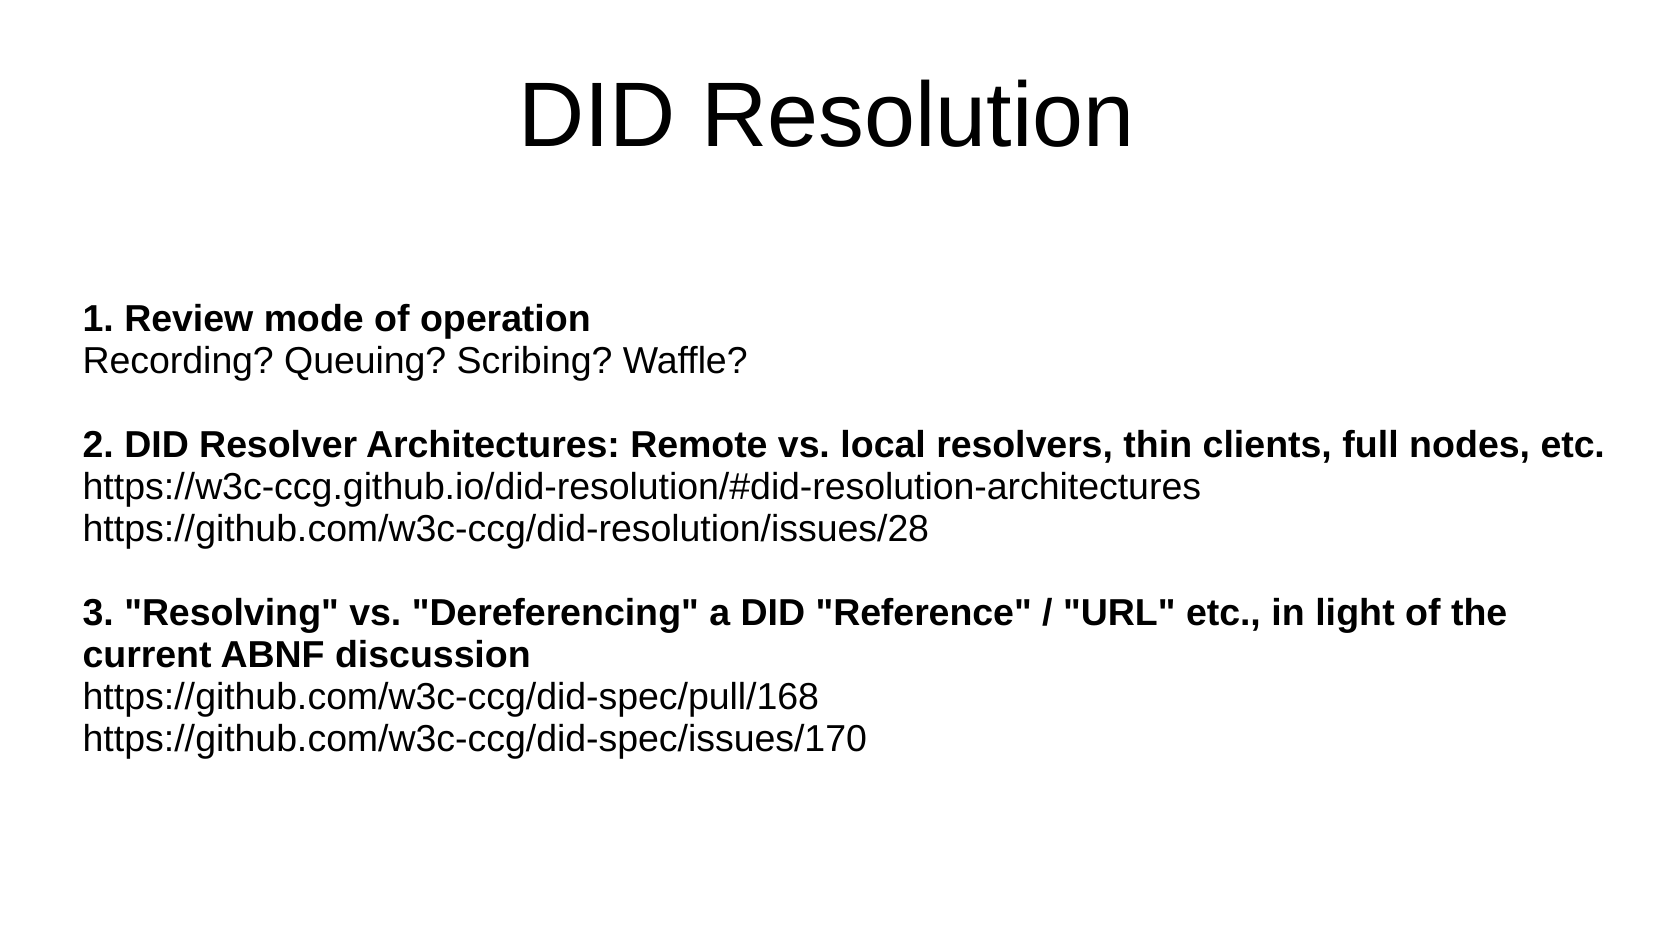

# DID Resolution
1. Review mode of operation
Recording? Queuing? Scribing? Waffle?
2. DID Resolver Architectures: Remote vs. local resolvers, thin clients, full nodes, etc.
https://w3c-ccg.github.io/did-resolution/#did-resolution-architectures
https://github.com/w3c-ccg/did-resolution/issues/28
3. "Resolving" vs. "Dereferencing" a DID "Reference" / "URL" etc., in light of the current ABNF discussion
https://github.com/w3c-ccg/did-spec/pull/168
https://github.com/w3c-ccg/did-spec/issues/170